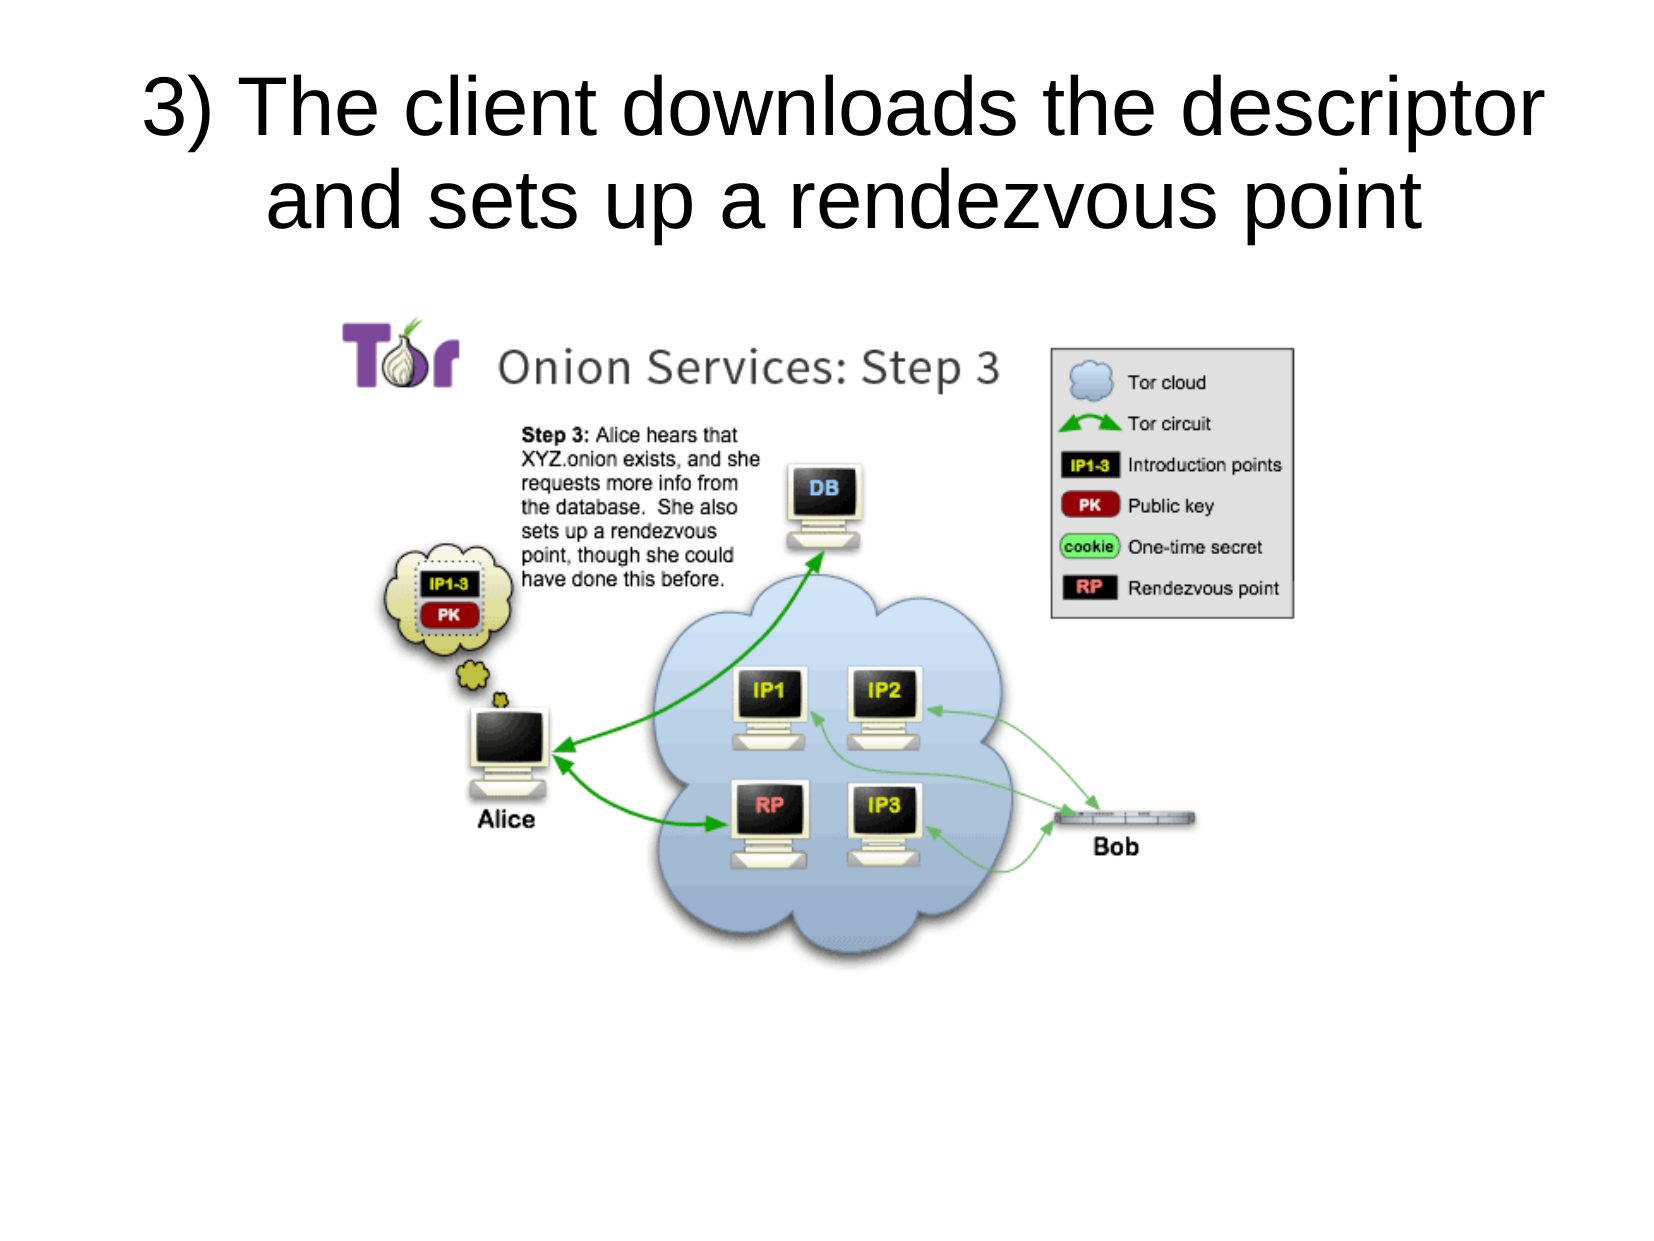

# 3) The client downloads the descriptor and sets up a rendezvous point